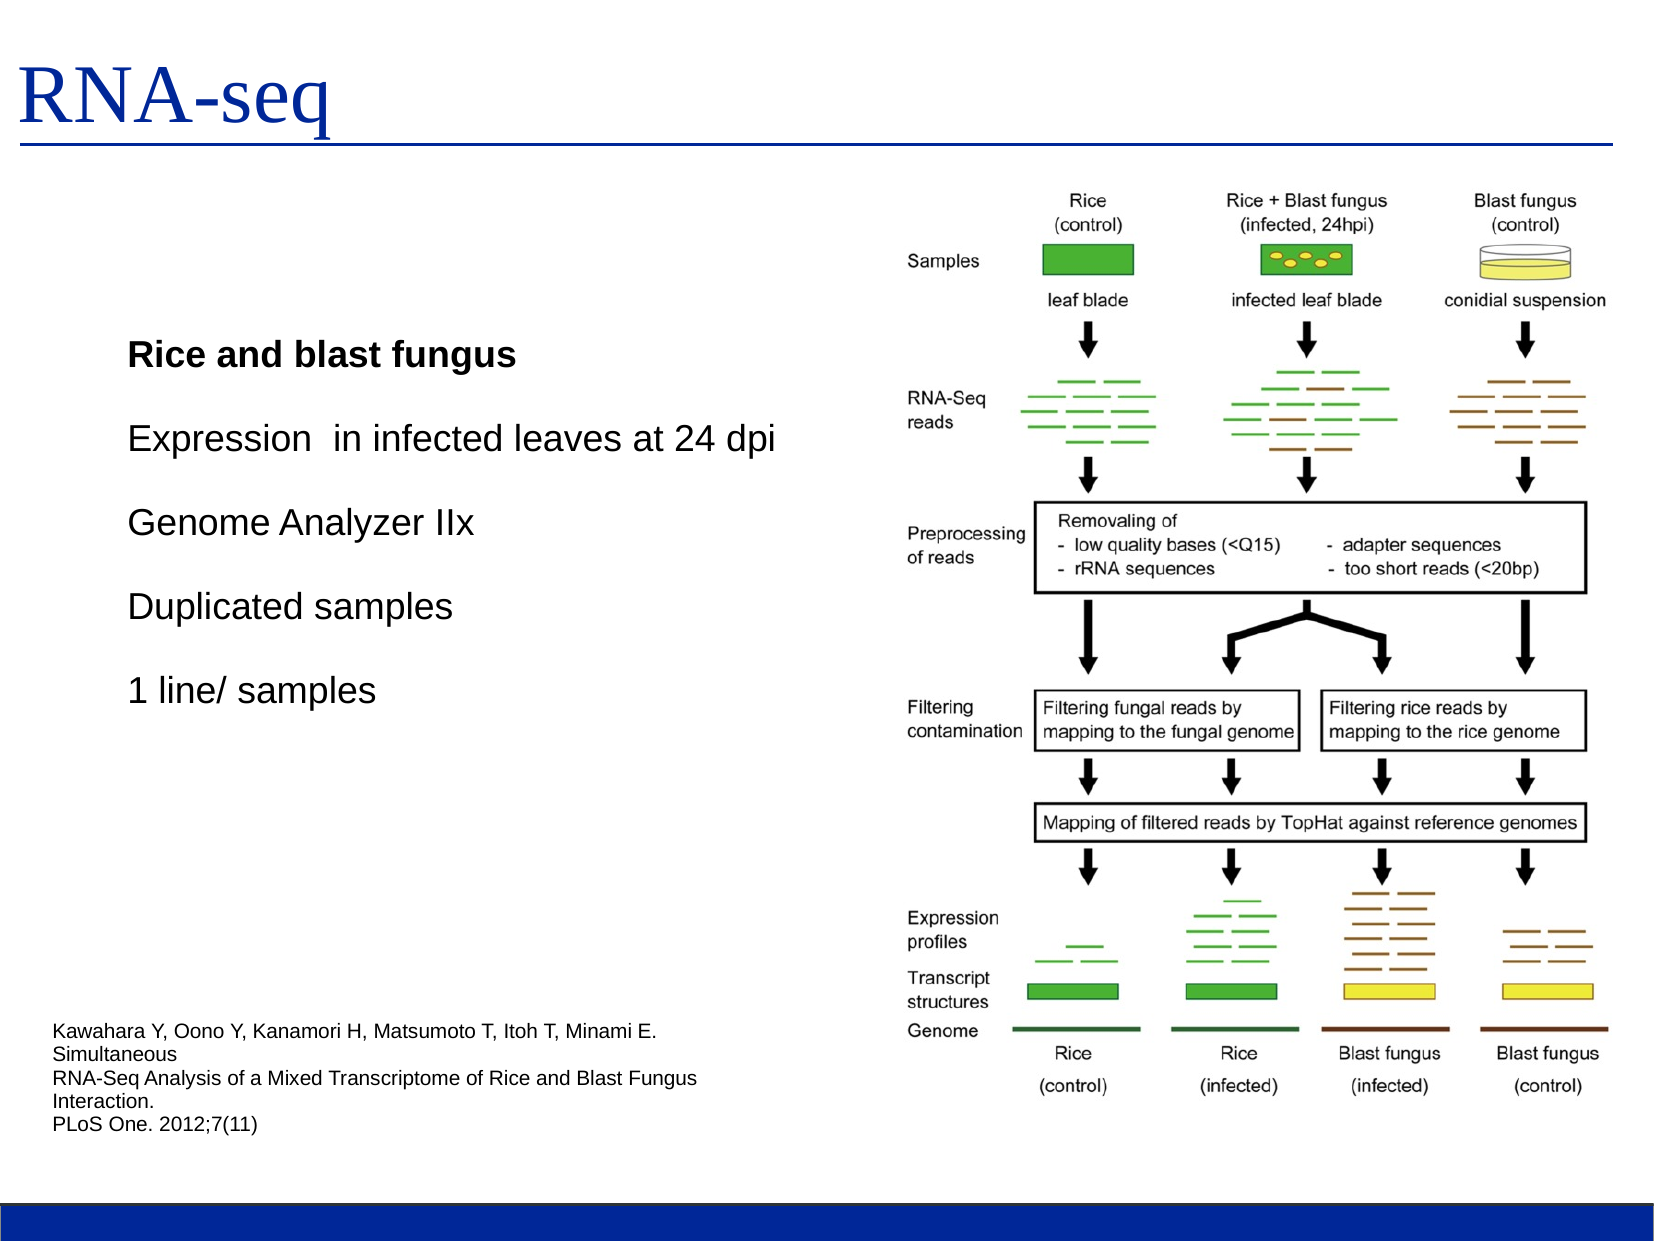

# RNA-seq
Rice and blast fungus
Expression in infected leaves at 24 dpi
Genome Analyzer IIx
Duplicated samples
1 line/ samples
Kawahara Y, Oono Y, Kanamori H, Matsumoto T, Itoh T, Minami E. Simultaneous
RNA-Seq Analysis of a Mixed Transcriptome of Rice and Blast Fungus Interaction.
PLoS One. 2012;7(11)